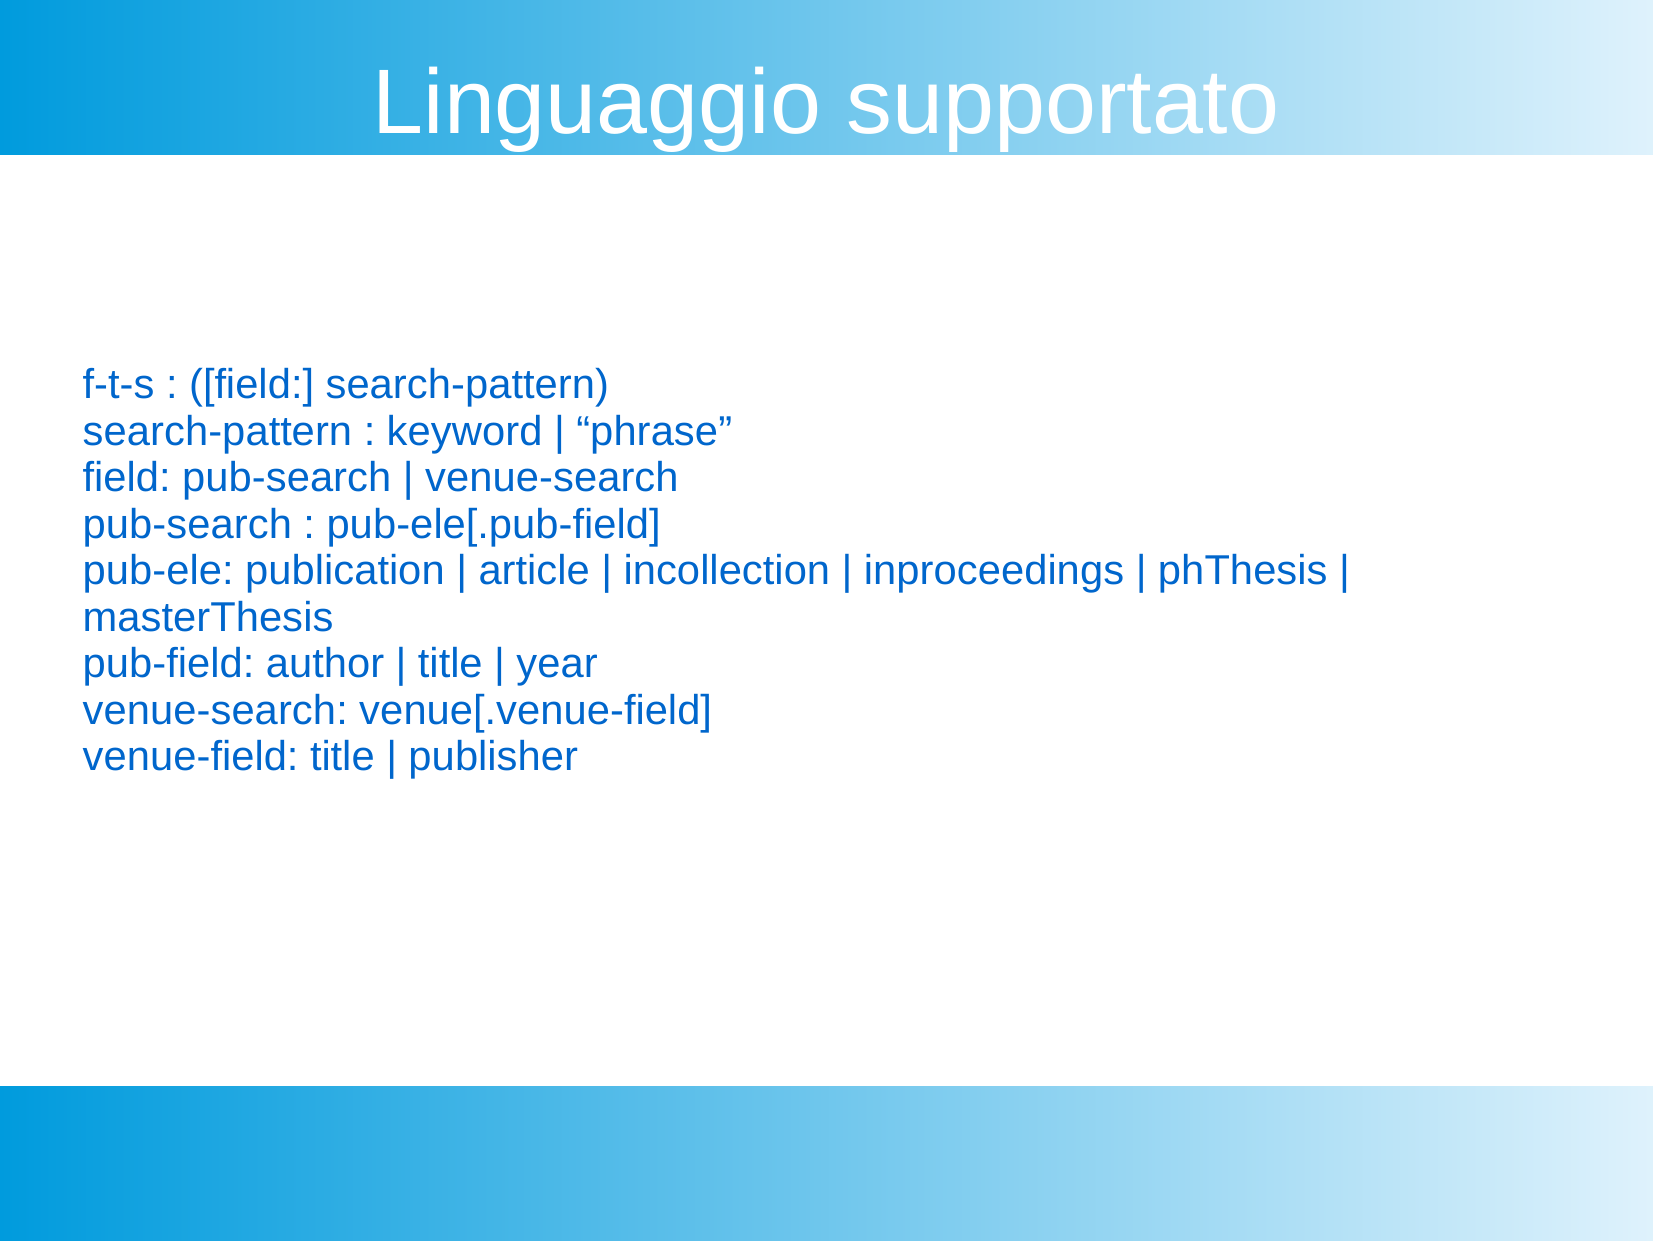

# Linguaggio supportato
f-t-s : ([field:] search-pattern)
search-pattern : keyword | “phrase”
field: pub-search | venue-search
pub-search : pub-ele[.pub-field]
pub-ele: publication | article | incollection | inproceedings | phThesis |masterThesis
pub-field: author | title | year
venue-search: venue[.venue-field]
venue-field: title | publisher